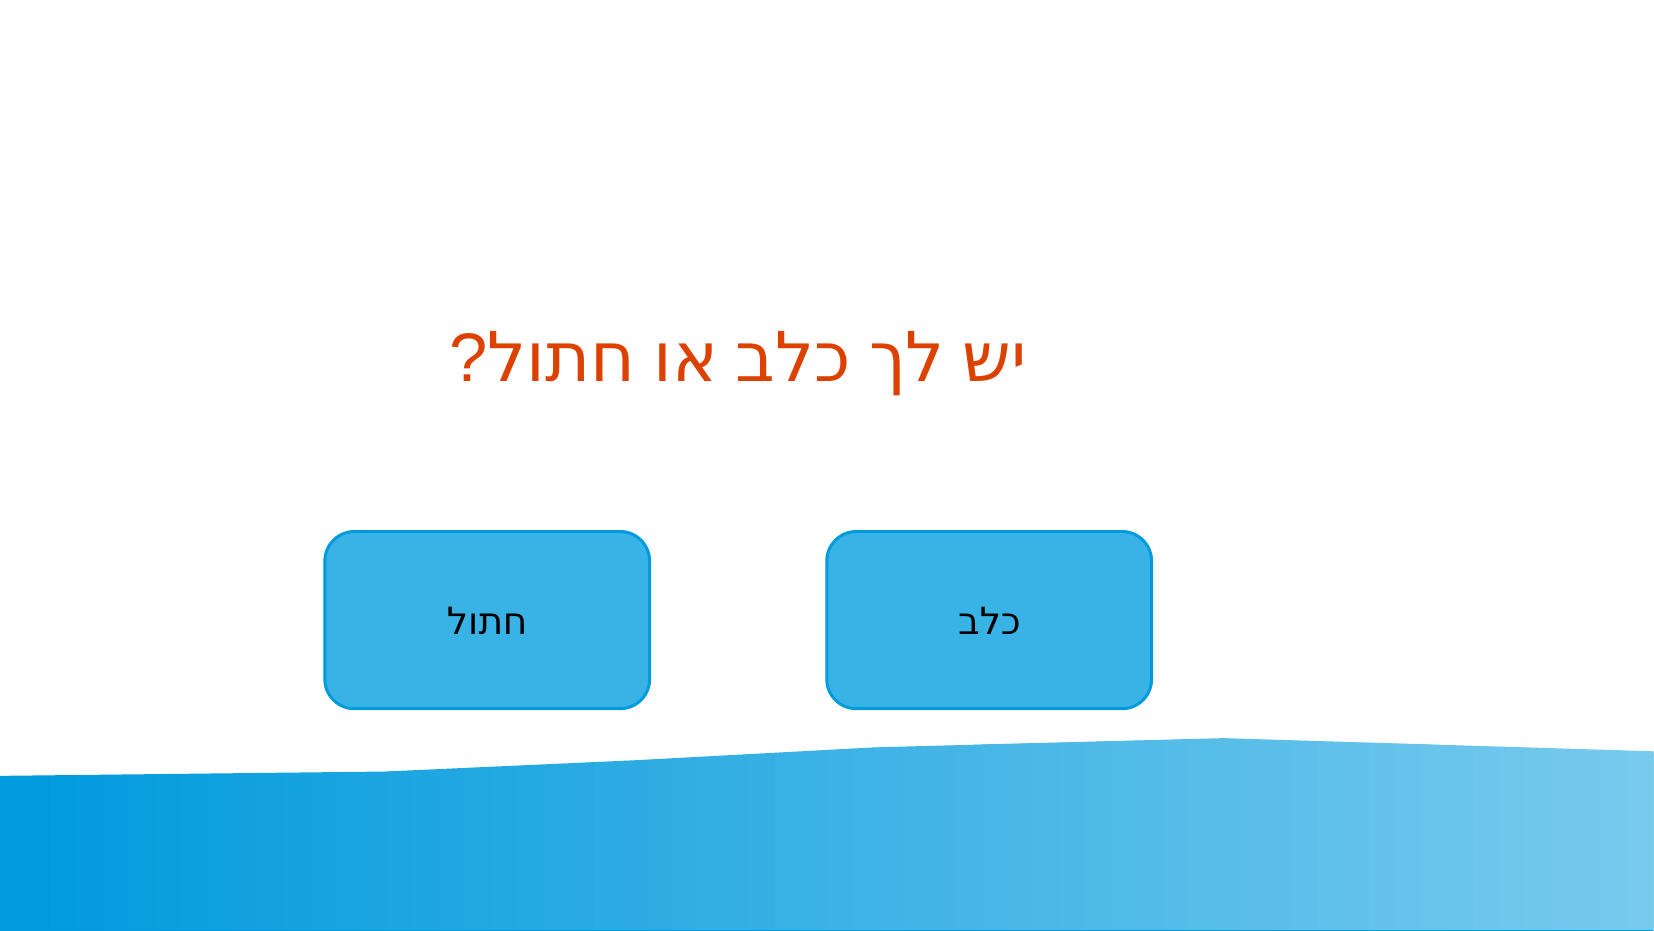

# ?יש לך כלב או חתול
חתול
כלב